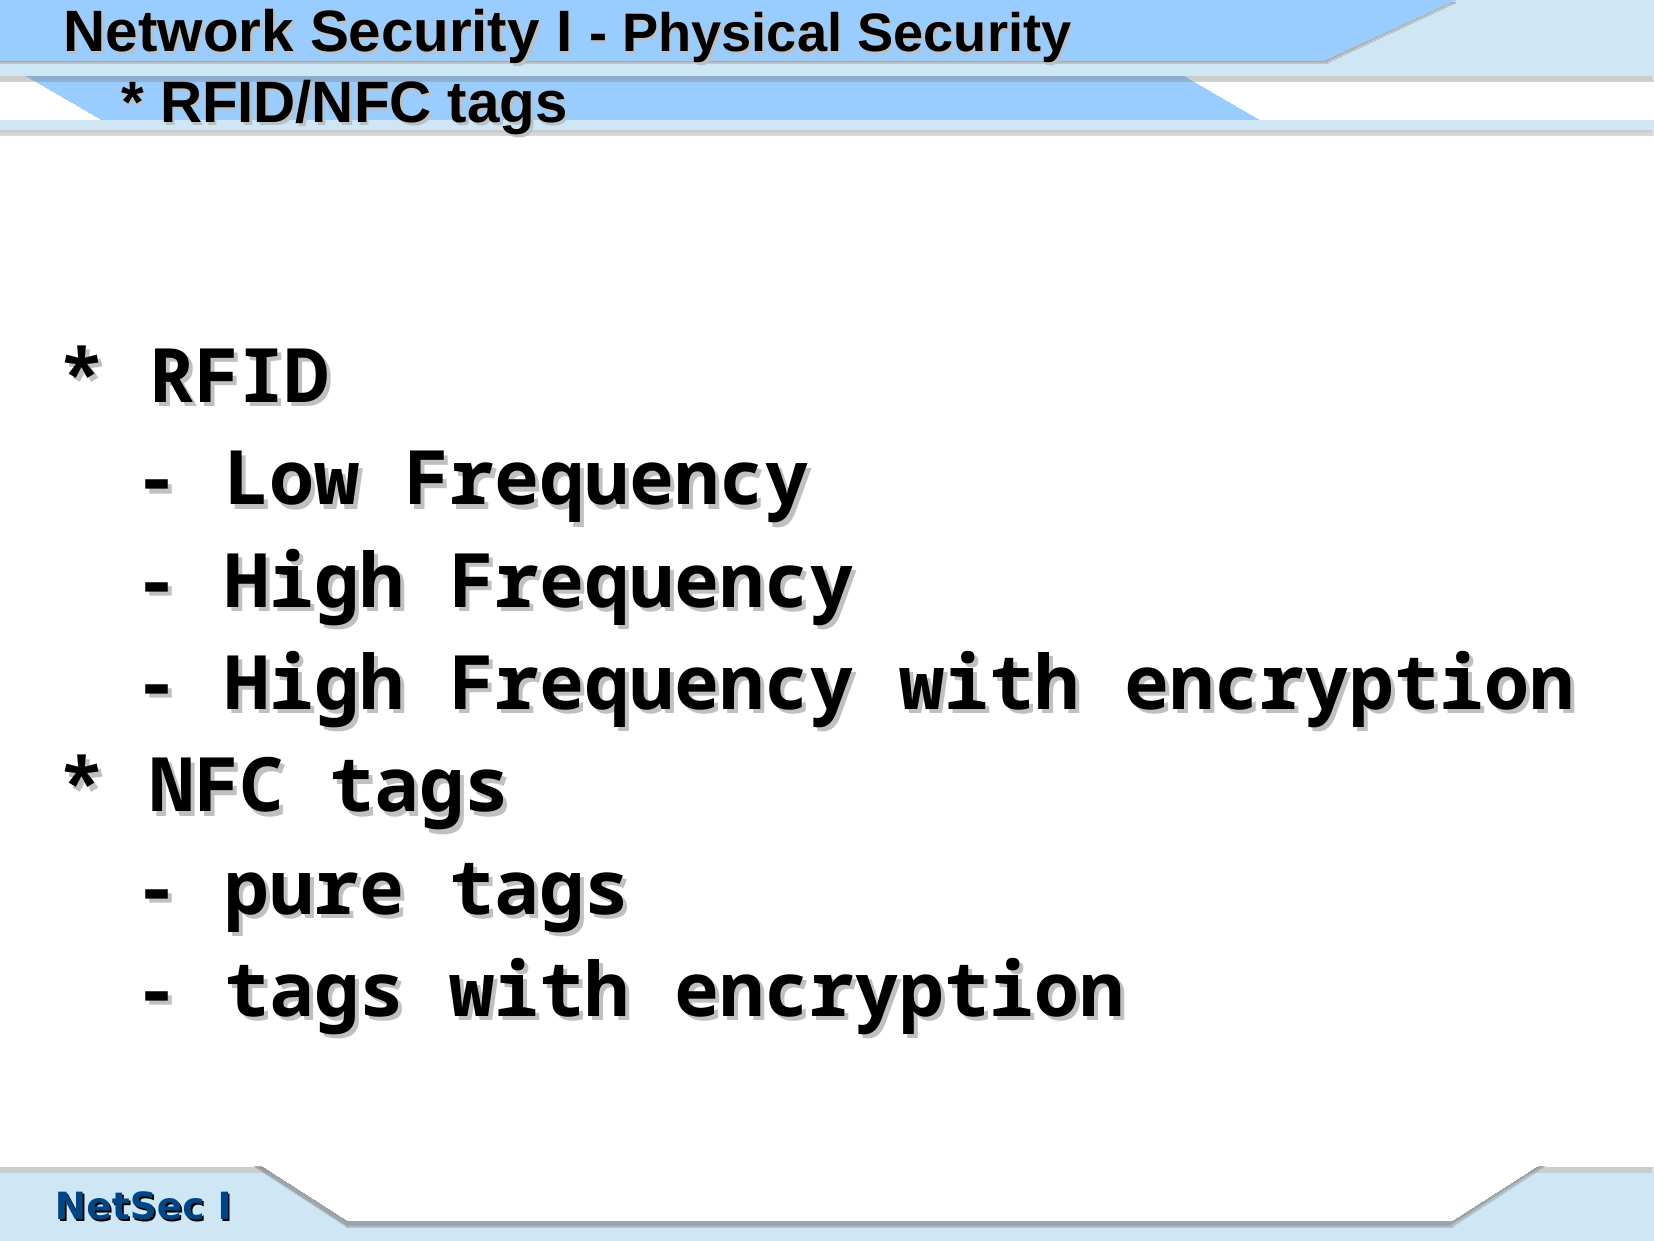

# Network Security I - Physical Security
 * RFID/NFC tags
* RFID
	- Low Frequency
	- High Frequency
	- High Frequency with encryption
* NFC tags
	- pure tags
	- tags with encryption